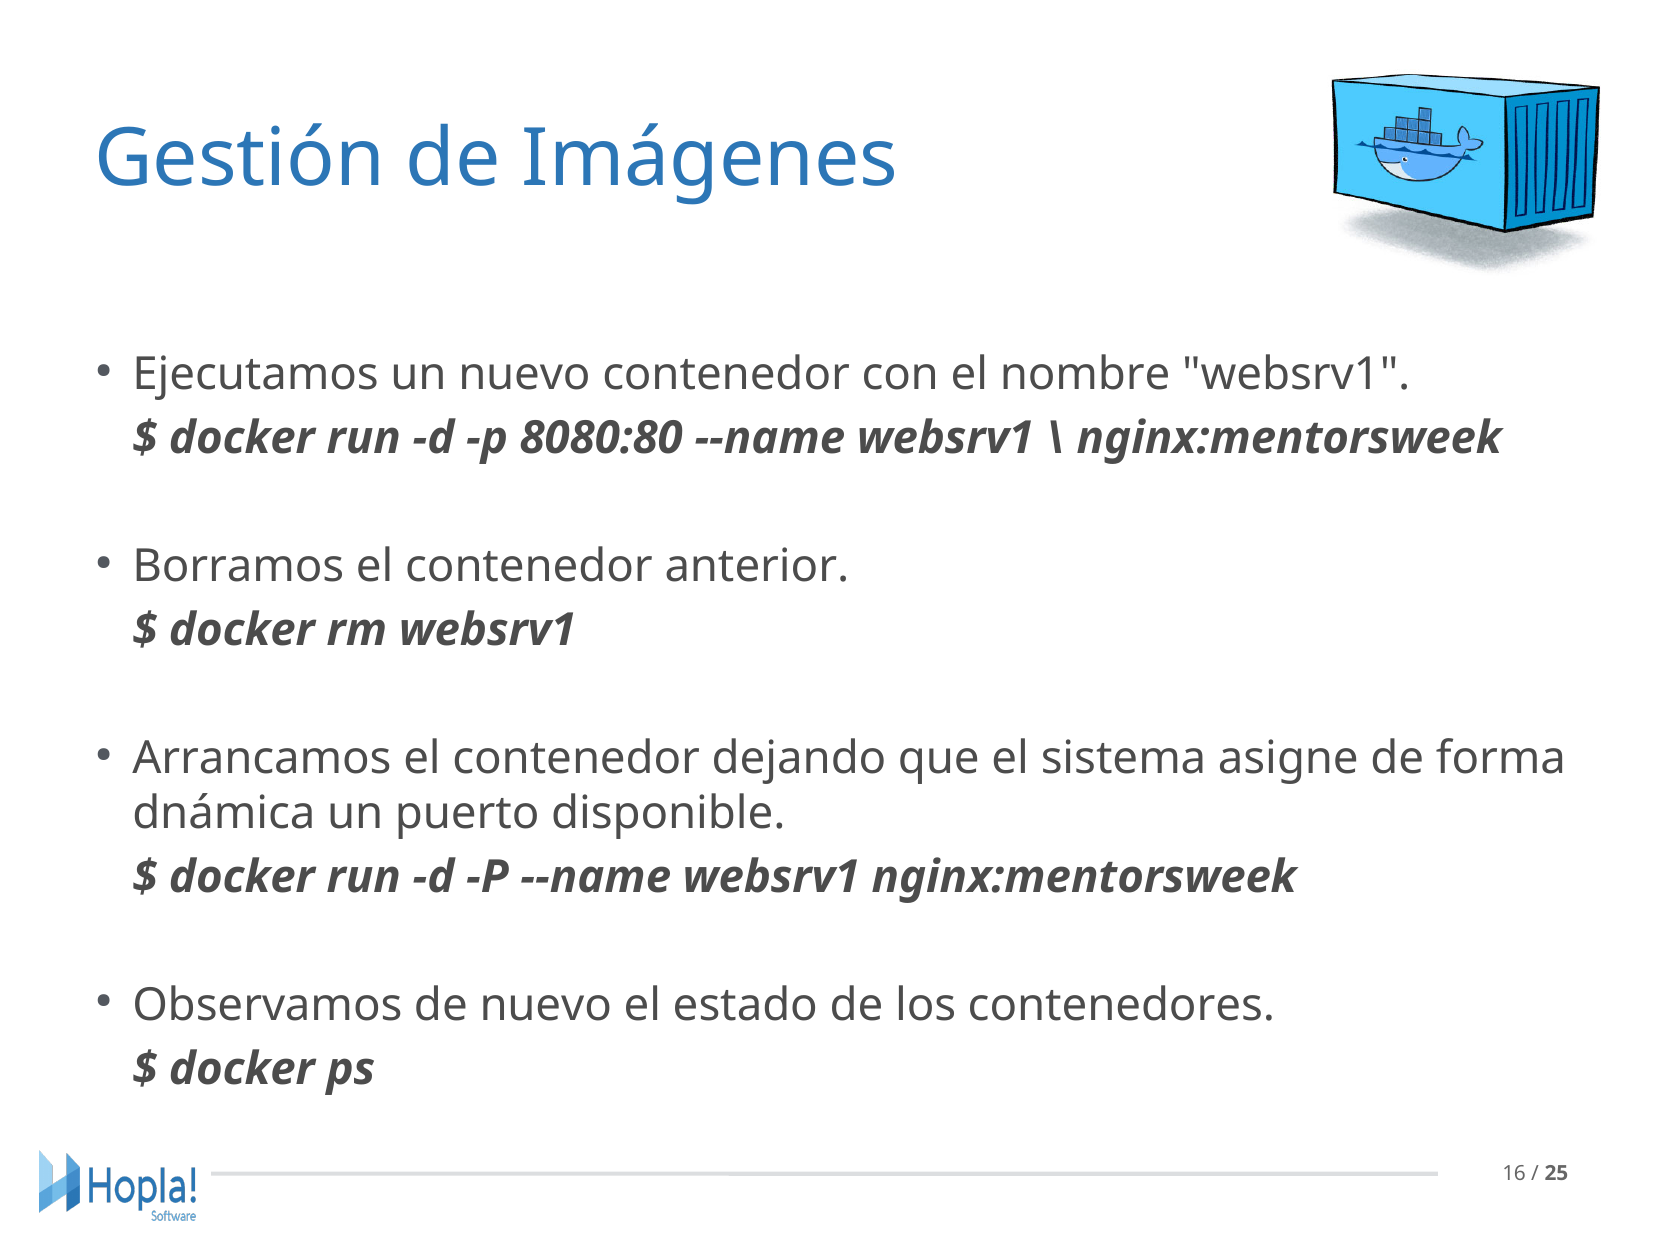

# Gestión de Imágenes
Ejecutamos un nuevo contenedor con el nombre "websrv1".
$ docker run -d -p 8080:80 --name websrv1 \ nginx:mentorsweek
Borramos el contenedor anterior.
$ docker rm websrv1
Arrancamos el contenedor dejando que el sistema asigne de forma dnámica un puerto disponible.
$ docker run -d -P --name websrv1 nginx:mentorsweek
Observamos de nuevo el estado de los contenedores.
$ docker ps
16